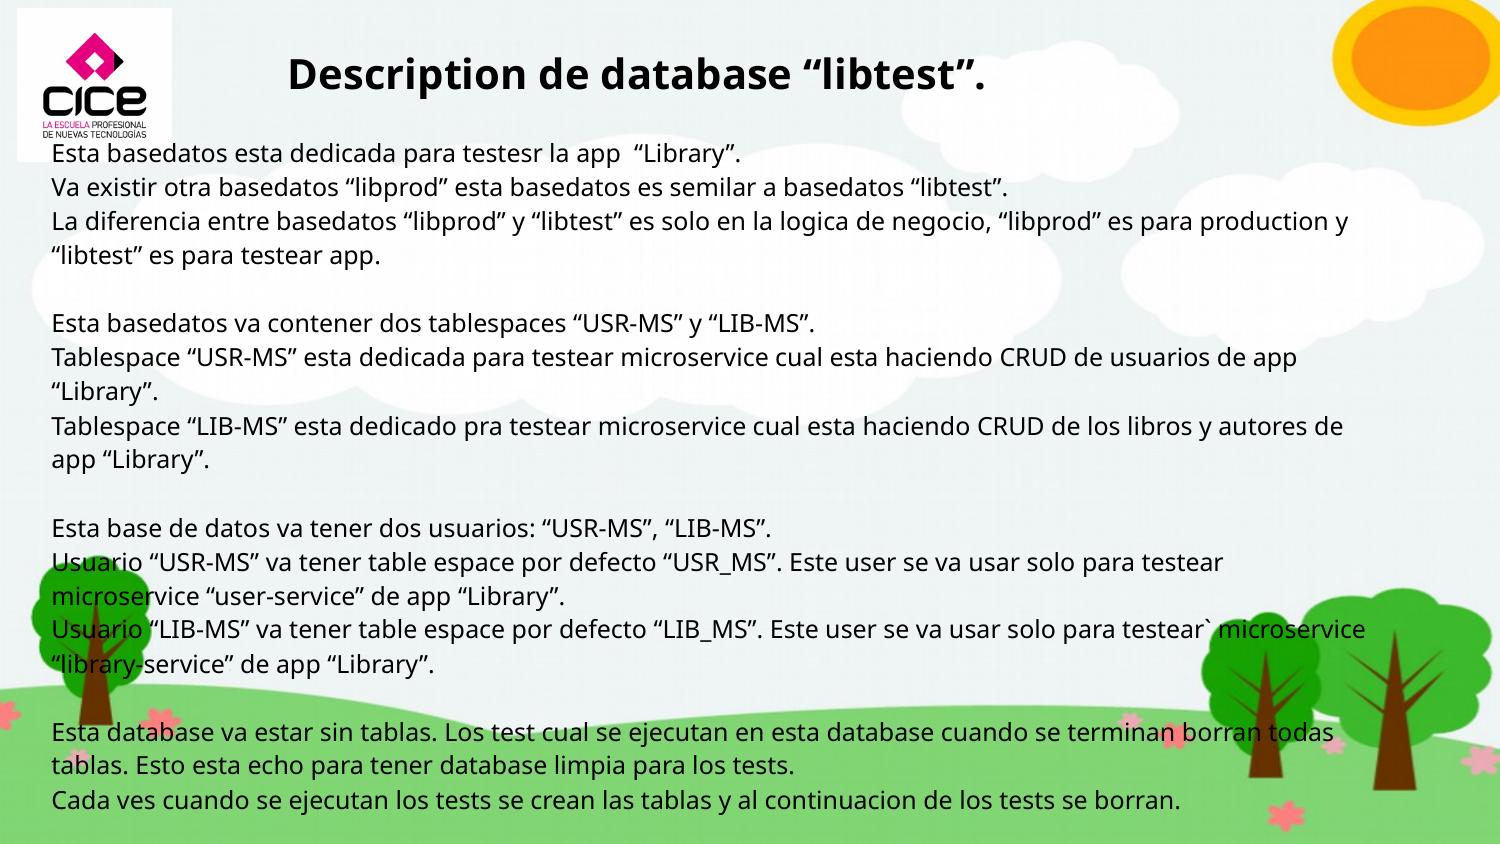

# Description de database “libtest”. Esta basedatos esta dedicada para testesr la app “Library”. Va existir otra basedatos “libprod” esta basedatos es semilar a basedatos “libtest”. La diferencia entre basedatos “libprod” y “libtest” es solo en la logica de negocio, “libprod” es para production y “libtest” es para testear app. Esta basedatos va contener dos tablespaces “USR-MS” y “LIB-MS”. Tablespace “USR-MS” esta dedicada para testear microservice cual esta haciendo CRUD de usuarios de app “Library”. Tablespace “LIB-MS” esta dedicado pra testear microservice cual esta haciendo CRUD de los libros y autores de app “Library”. Esta base de datos va tener dos usuarios: “USR-MS”, “LIB-MS”. Usuario “USR-MS” va tener table espace por defecto “USR_MS”. Este user se va usar solo para testear microservice “user-service” de app “Library”. Usuario “LIB-MS” va tener table espace por defecto “LIB_MS”. Este user se va usar solo para testear` microservice “library-service” de app “Library”. Esta database va estar sin tablas. Los test cual se ejecutan en esta database cuando se terminan borran todas tablas. Esto esta echo para tener database limpia para los tests. Cada ves cuando se ejecutan los tests se crean las tablas y al continuacion de los tests se borran.